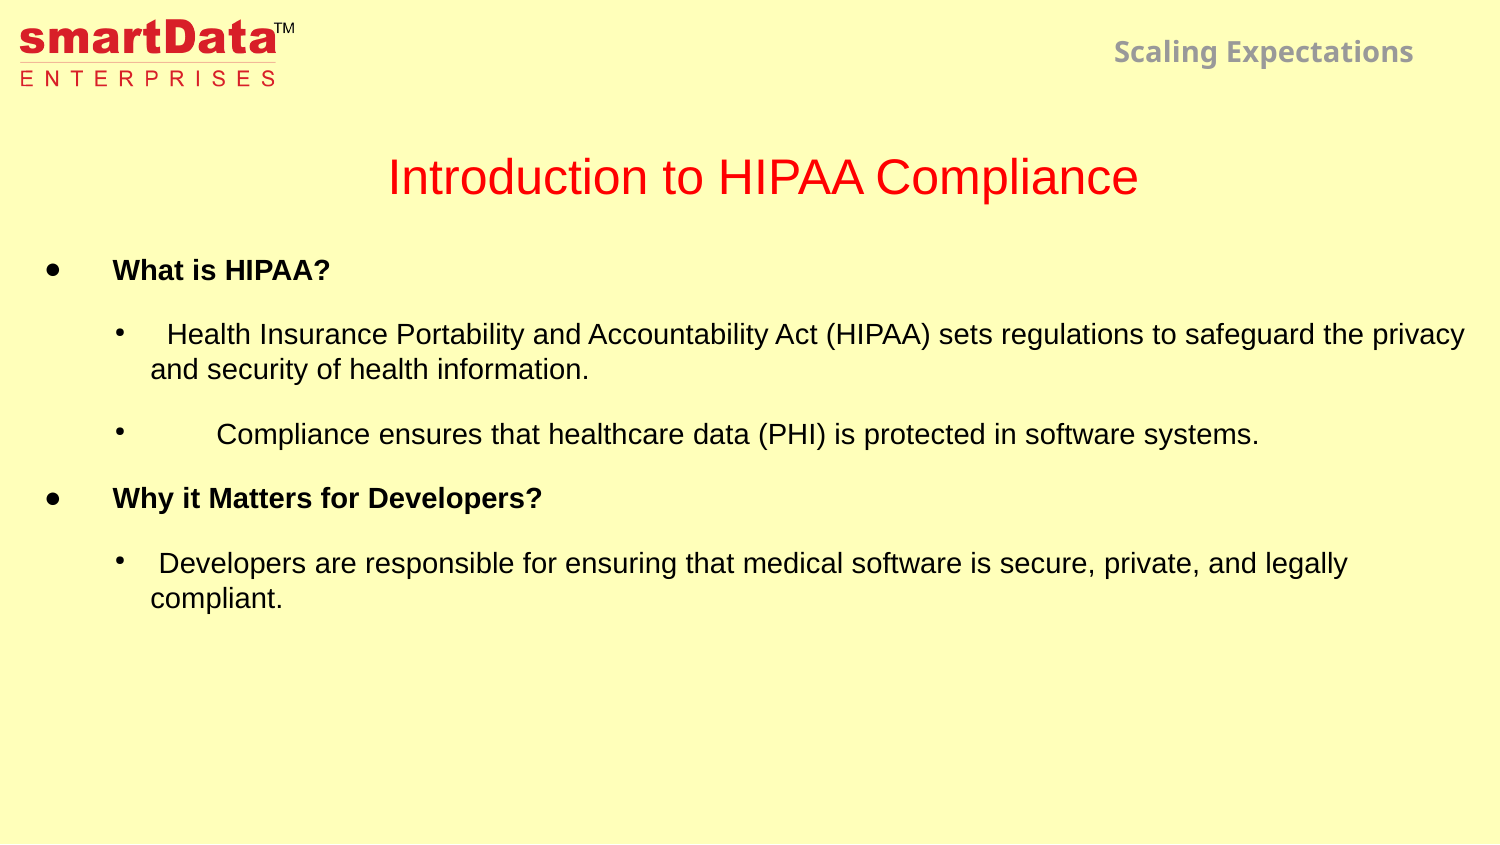

Scaling Expectations
# Introduction to HIPAA Compliance
 What is HIPAA?
 Health Insurance Portability and Accountability Act (HIPAA) sets regulations to safeguard the privacy and security of health information.
 Compliance ensures that healthcare data (PHI) is protected in software systems.
 Why it Matters for Developers?
 Developers are responsible for ensuring that medical software is secure, private, and legally compliant.